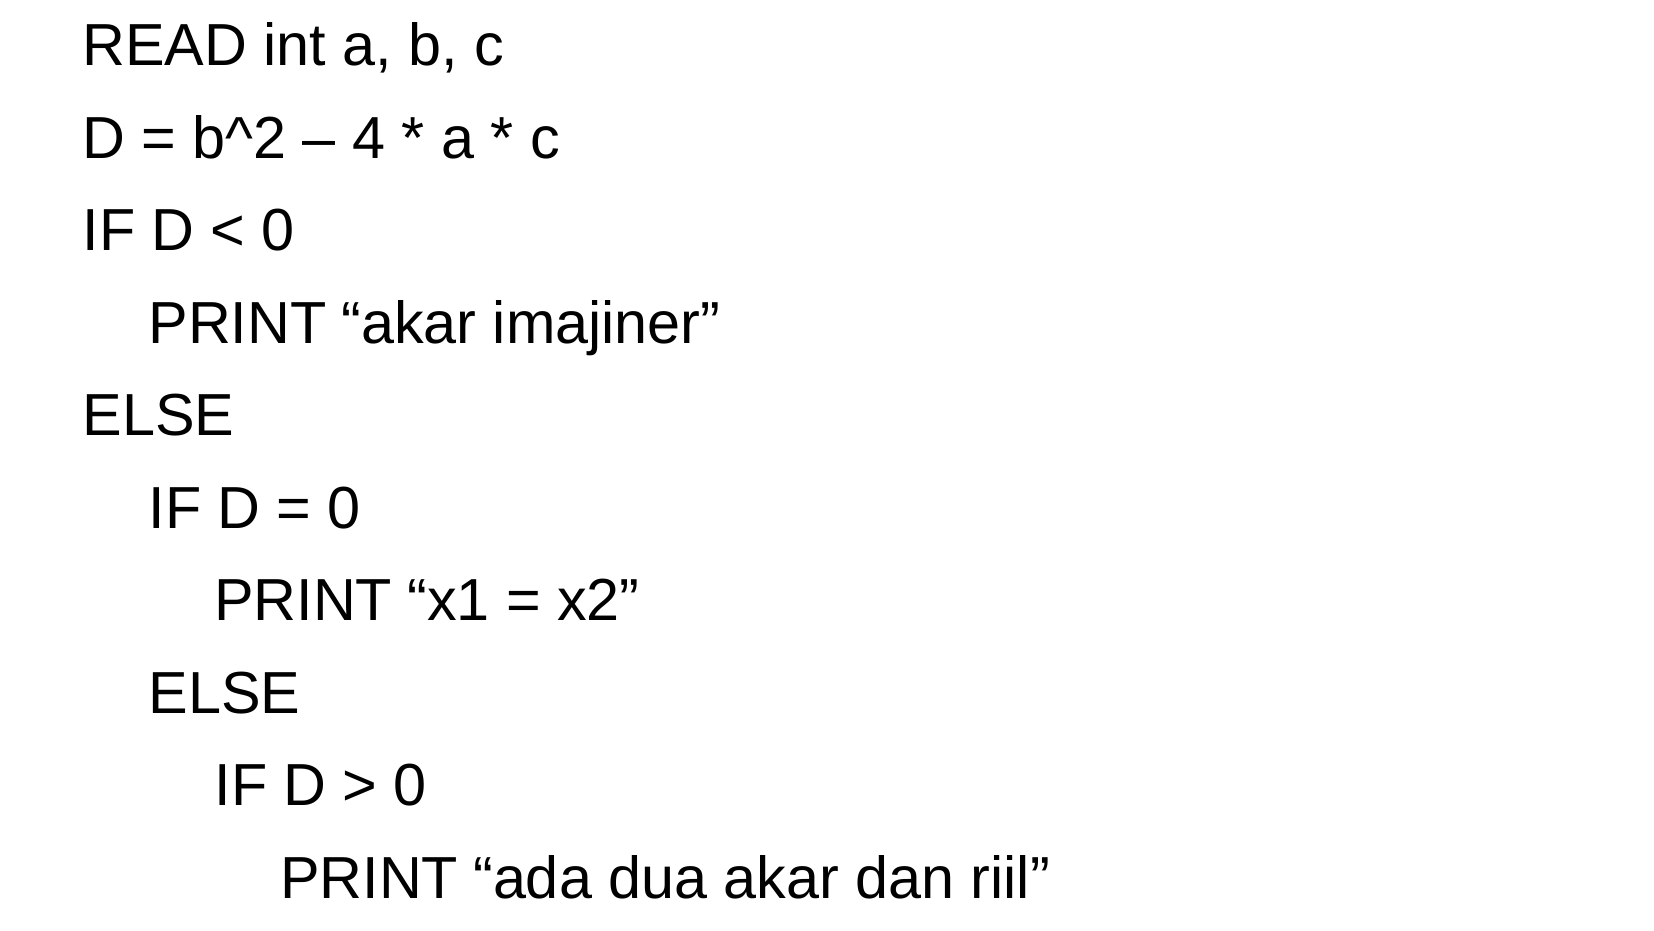

# READ int a, b, c
D = b^2 – 4 * a * c
IF D < 0
 PRINT “akar imajiner”
ELSE
 IF D = 0
 PRINT “x1 = x2”
 ELSE
 IF D > 0
 PRINT “ada dua akar dan riil”